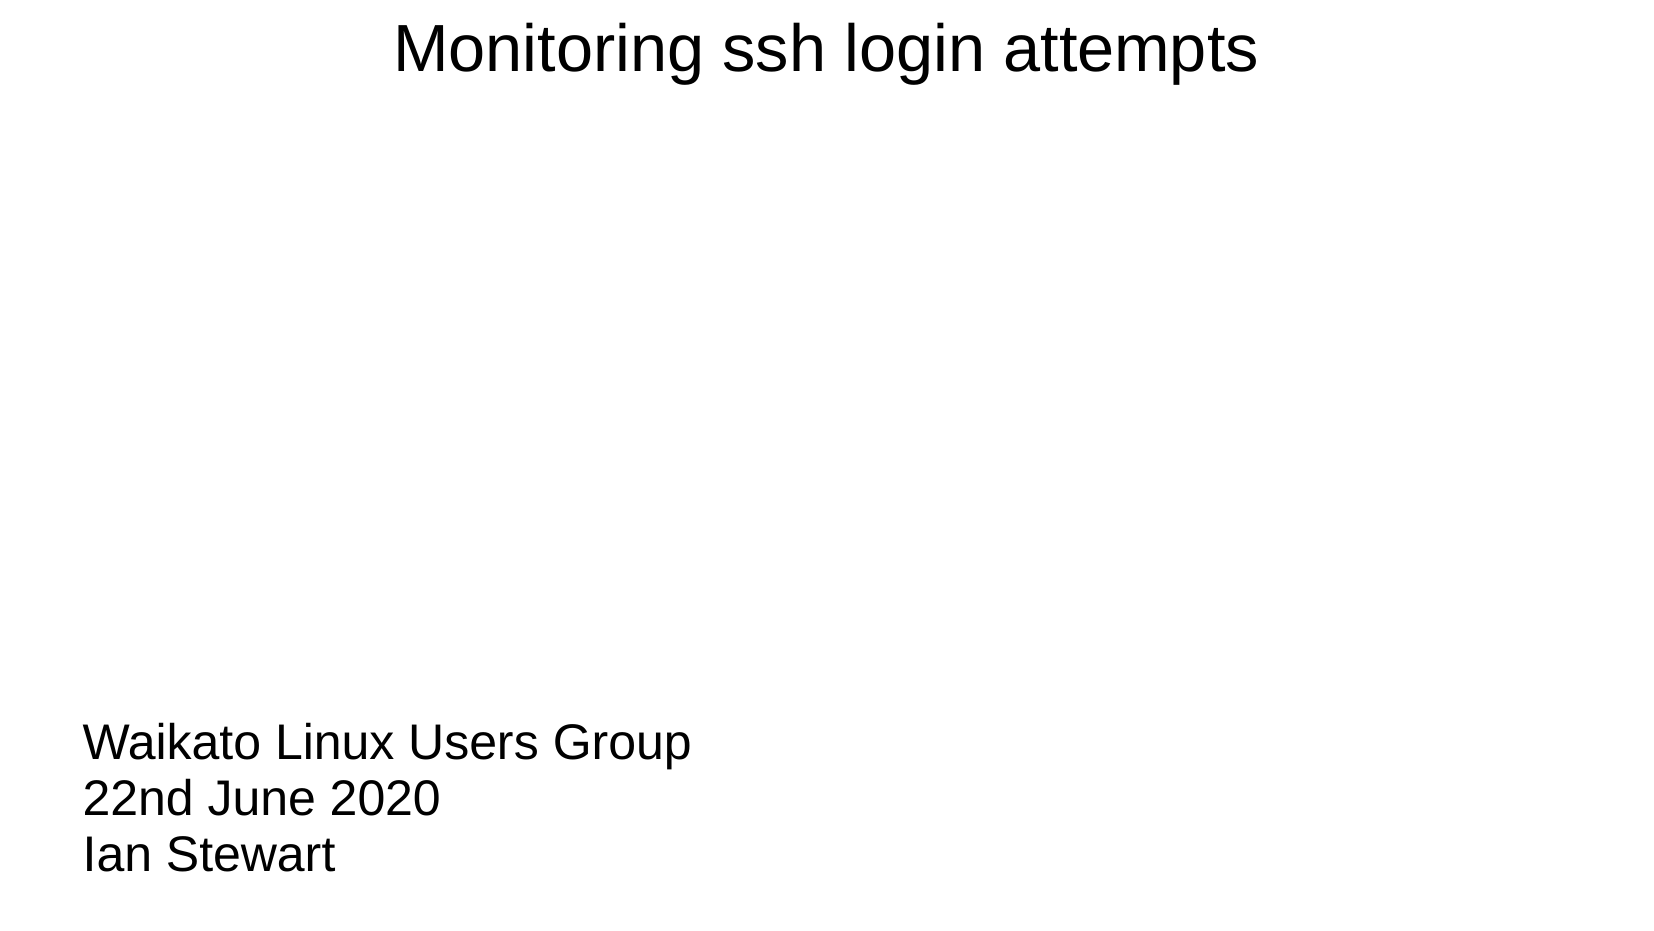

# Monitoring ssh login attempts
Waikato Linux Users Group
22nd June 2020
Ian Stewart